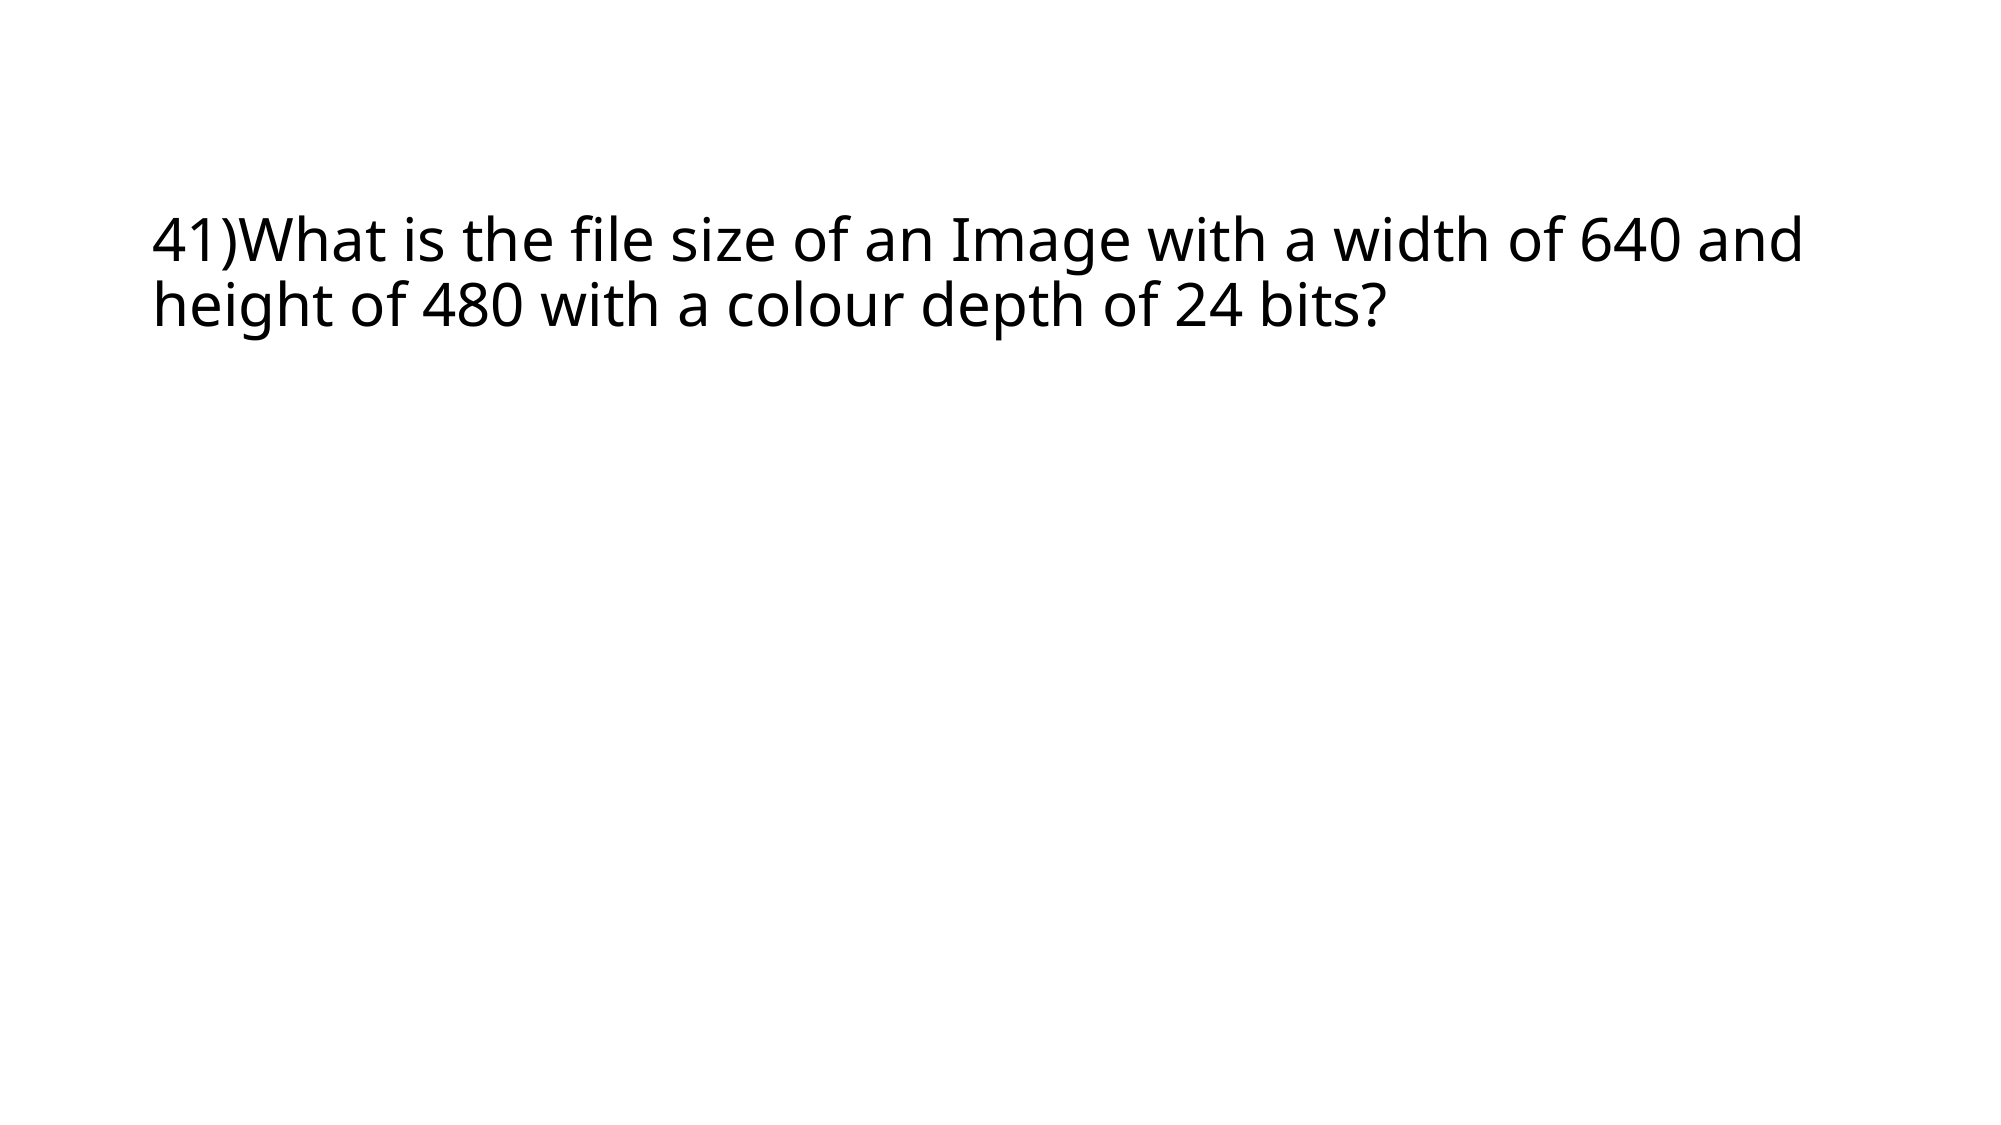

# 41)What is the file size of an Image with a width of 640 and height of 480 with a colour depth of 24 bits?